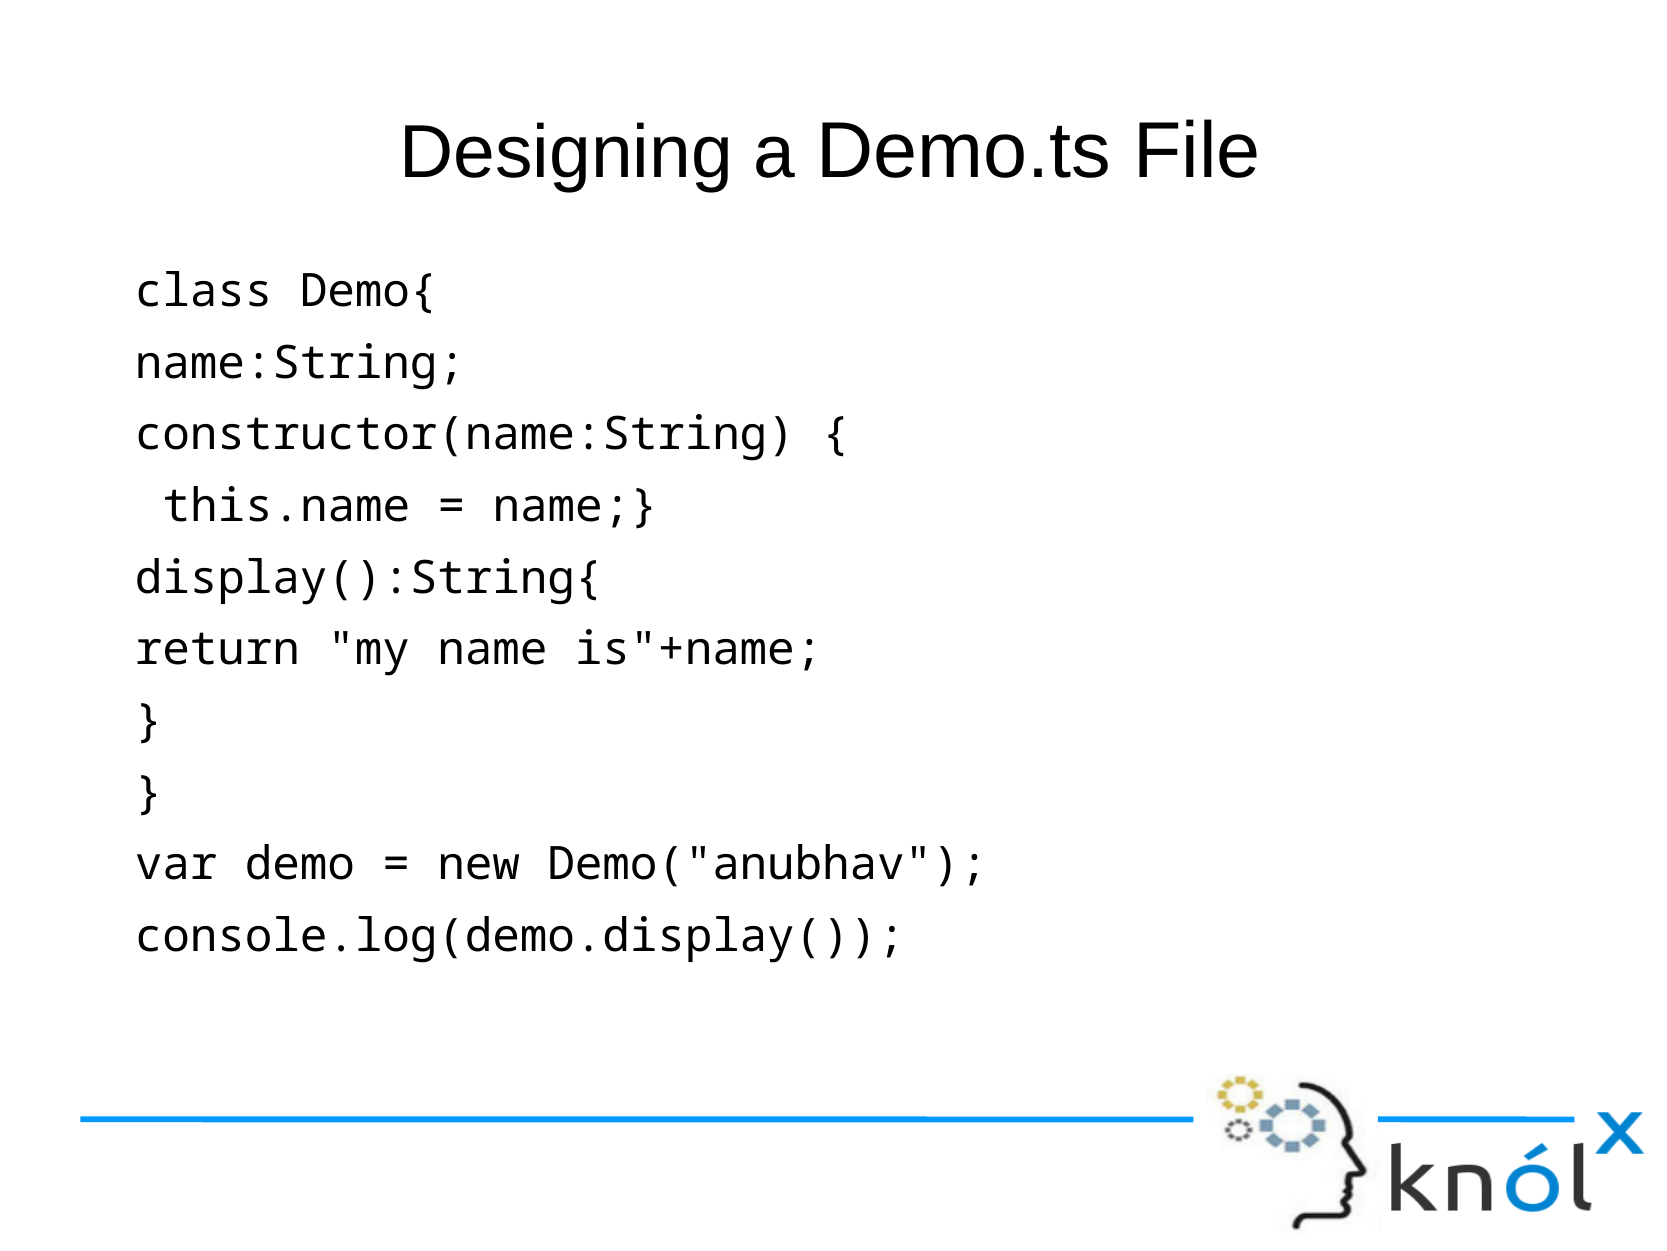

# Designing a Demo.ts File
class Demo{
name:String;
constructor(name:String) {
 this.name = name;}
display():String{
return "my name is"+name;
}
}
var demo = new Demo("anubhav");
console.log(demo.display());